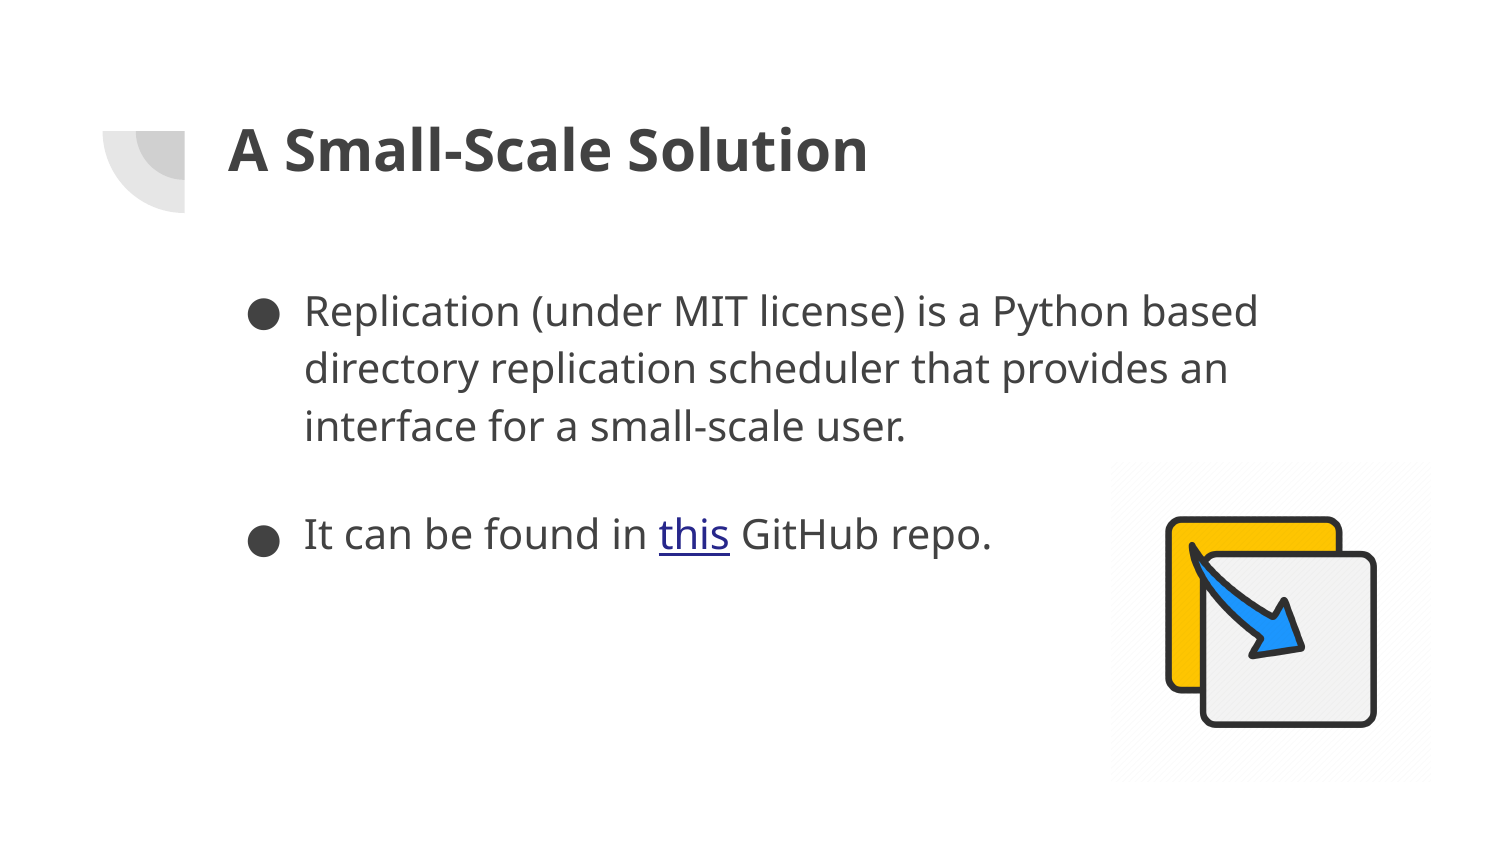

A Small-Scale Solution
# Replication (under MIT license) is a Python based directory replication scheduler that provides an interface for a small-scale user.
It can be found in this GitHub repo.